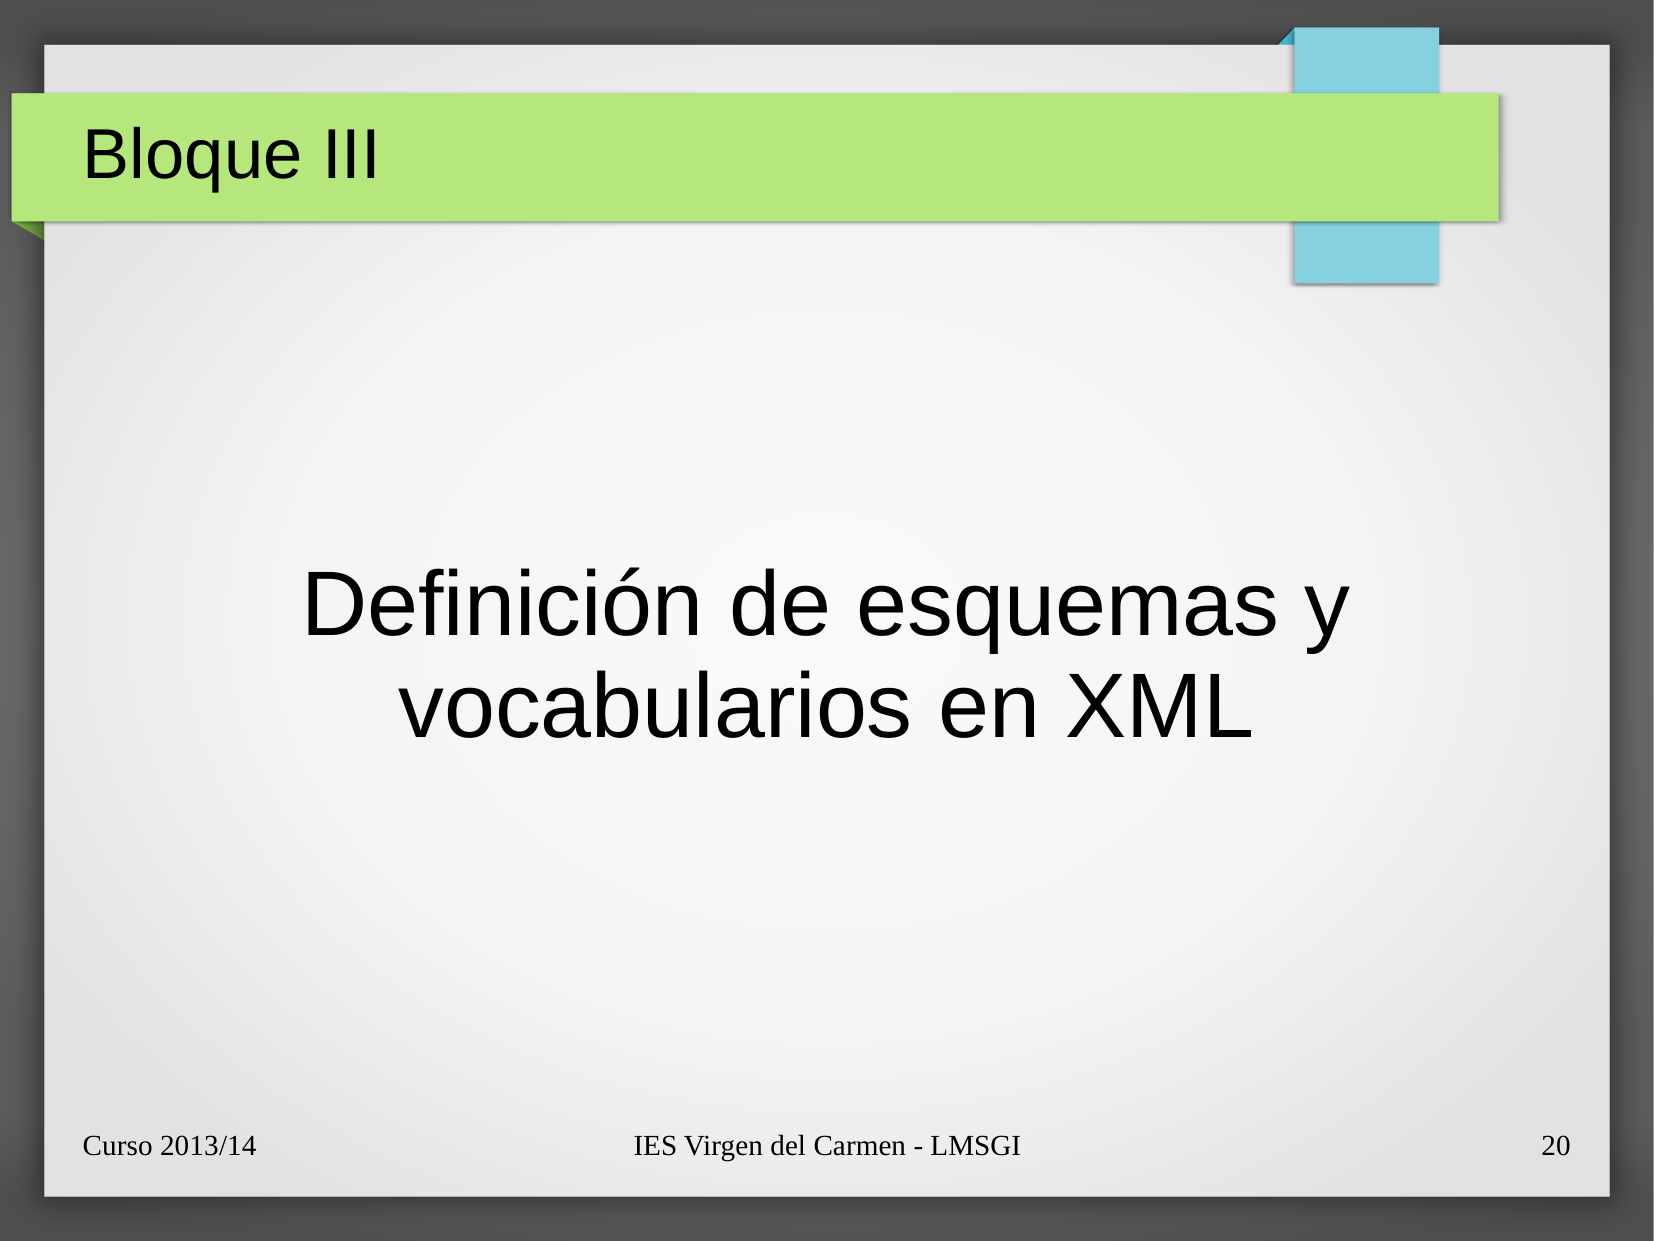

# Bloque III
Definición de esquemas y vocabularios en XML
Curso 2013/14
IES Virgen del Carmen - LMSGI
20